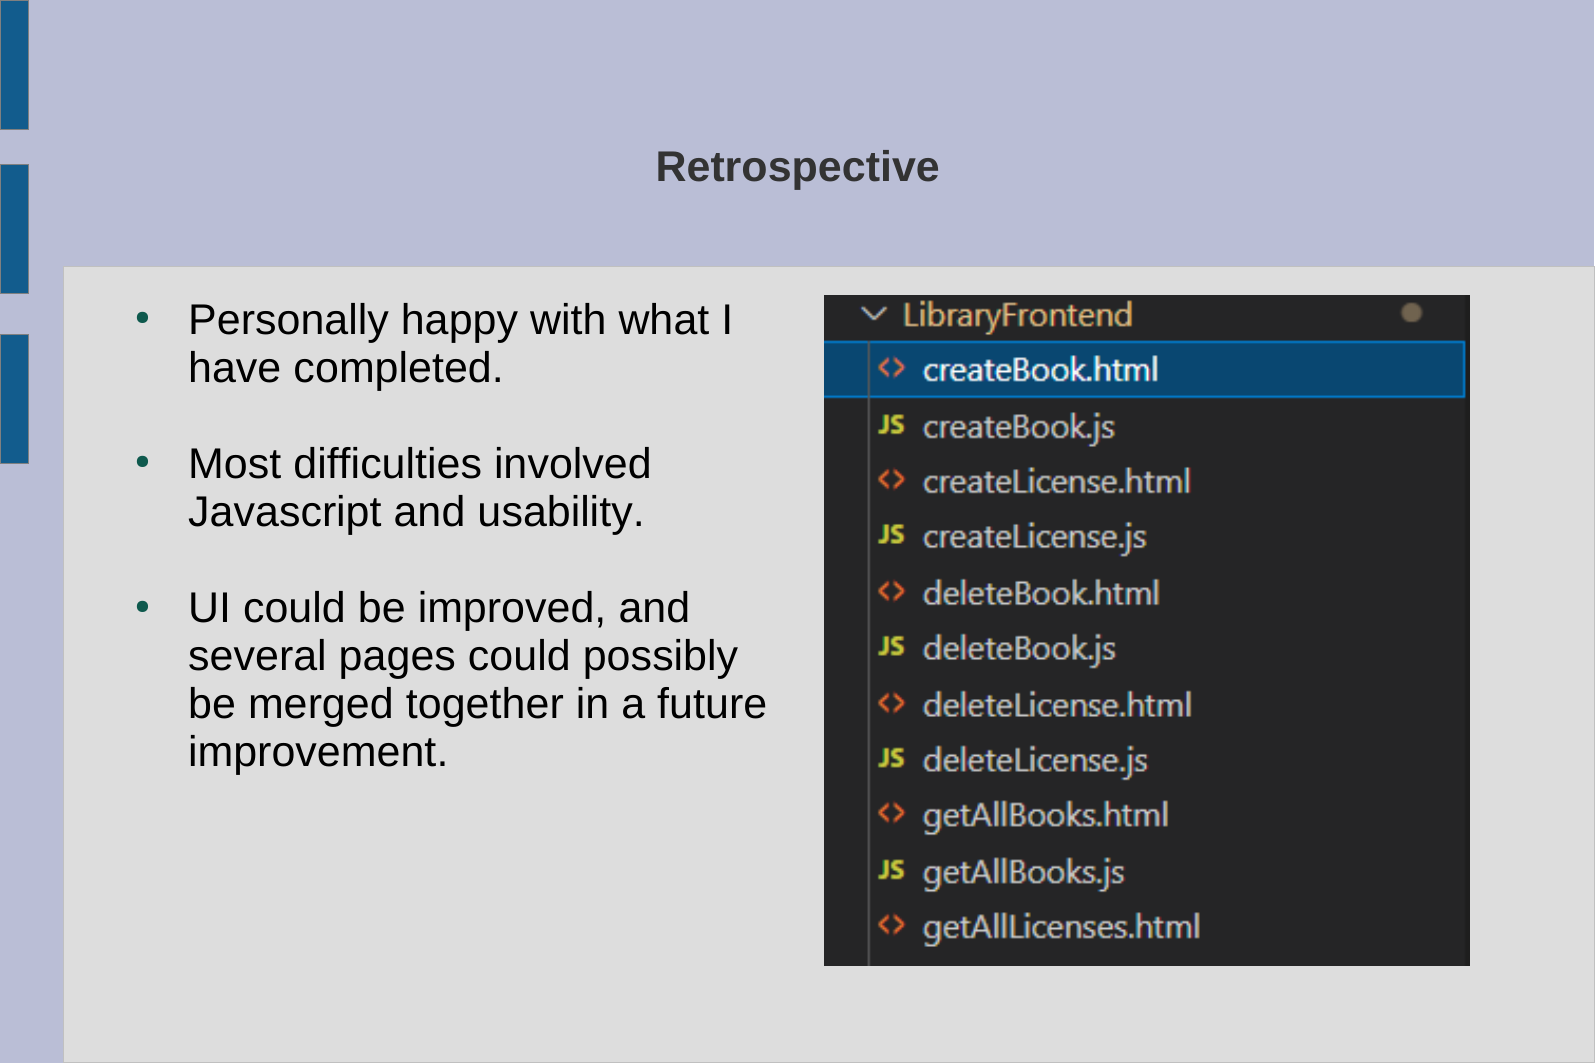

# Retrospective
Personally happy with what I have completed.
Most difficulties involved Javascript and usability.
UI could be improved, and several pages could possibly be merged together in a future improvement.